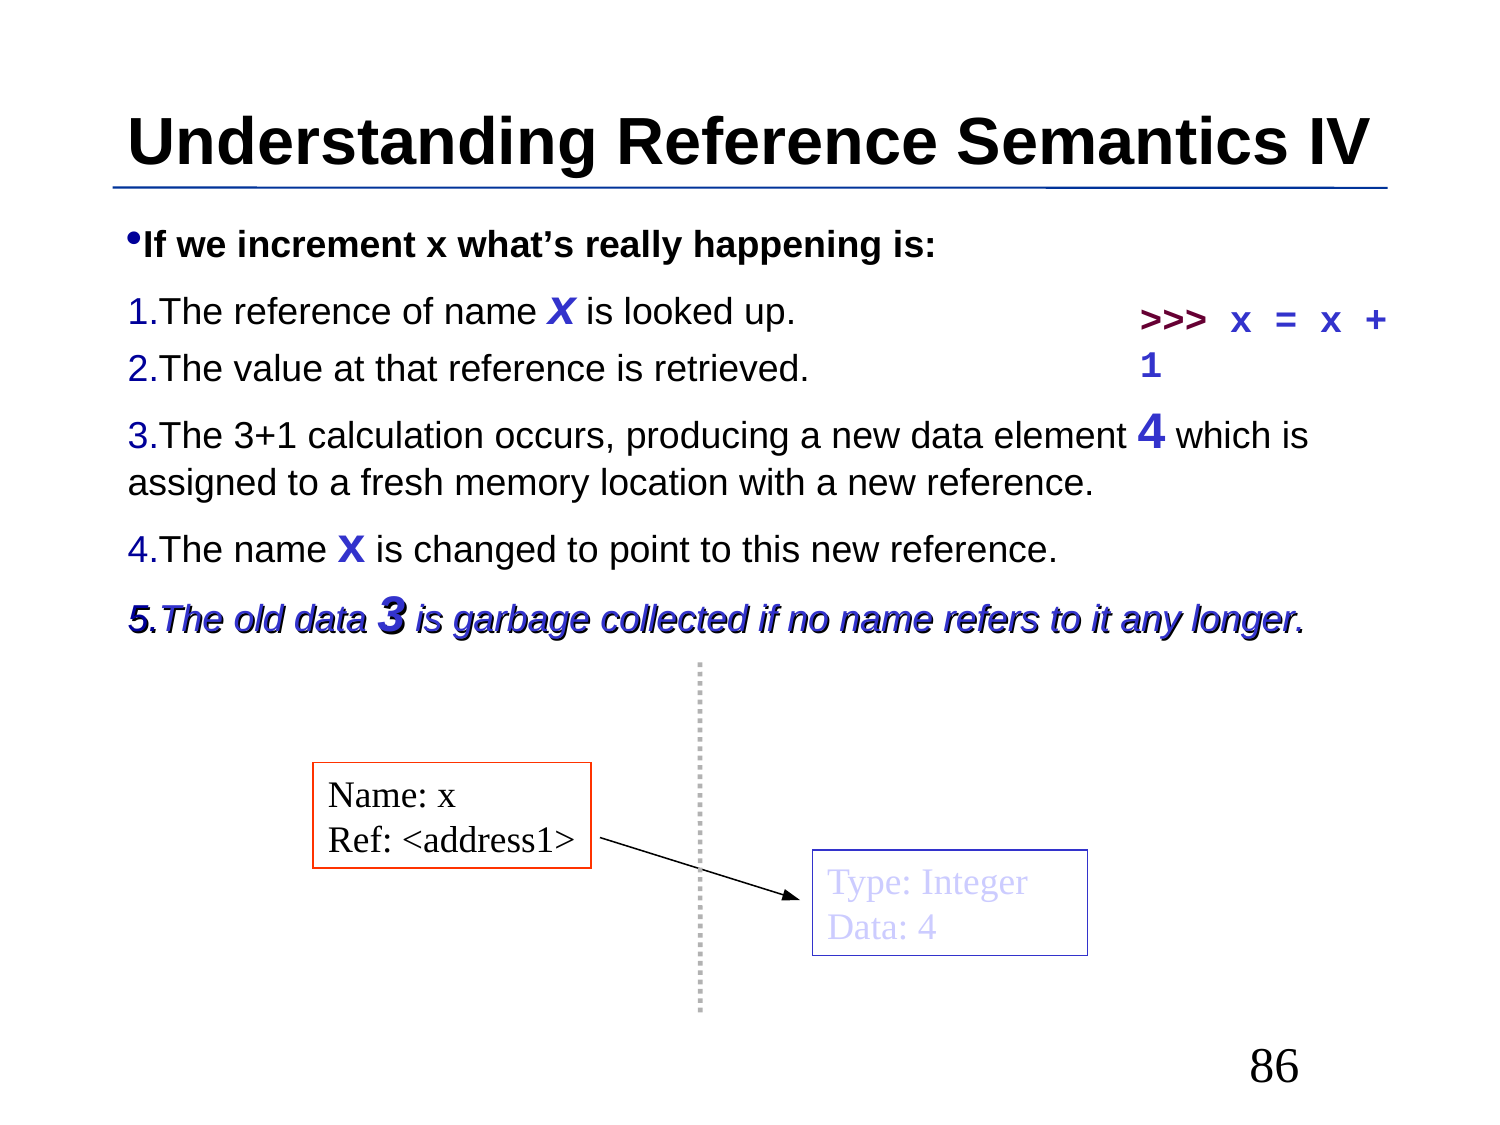

# Understanding Reference Semantics IV
If we increment x what’s really happening is:
The reference of name x is looked up.
The value at that reference is retrieved.
The 3+1 calculation occurs, producing a new data element 4 which is assigned to a fresh memory location with a new reference.
The name x is changed to point to this new reference.
The old data 3 is garbage collected if no name refers to it any longer.
>>> x = x + 1
Name: x
Ref: <address1>
Type: Integer
Data: 4